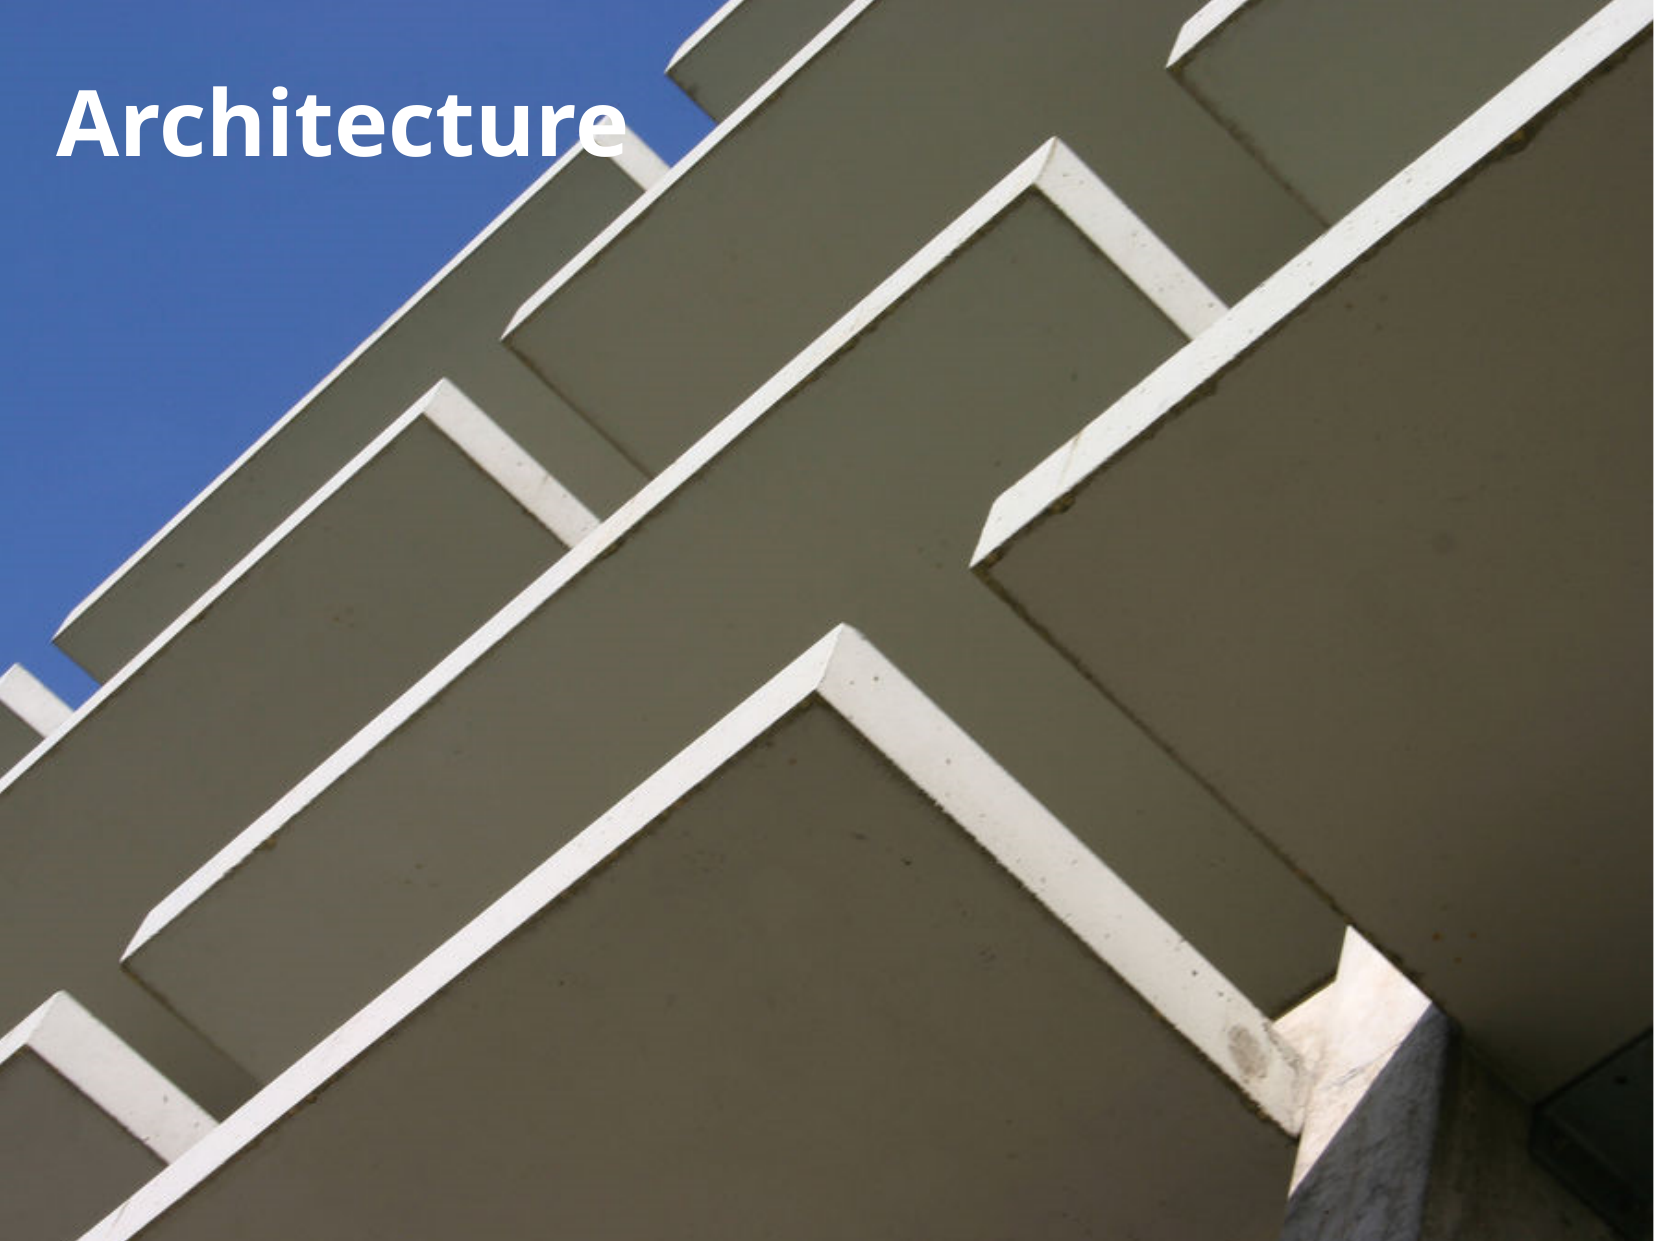

# Architecture
Architecture
binaries are not only output
3